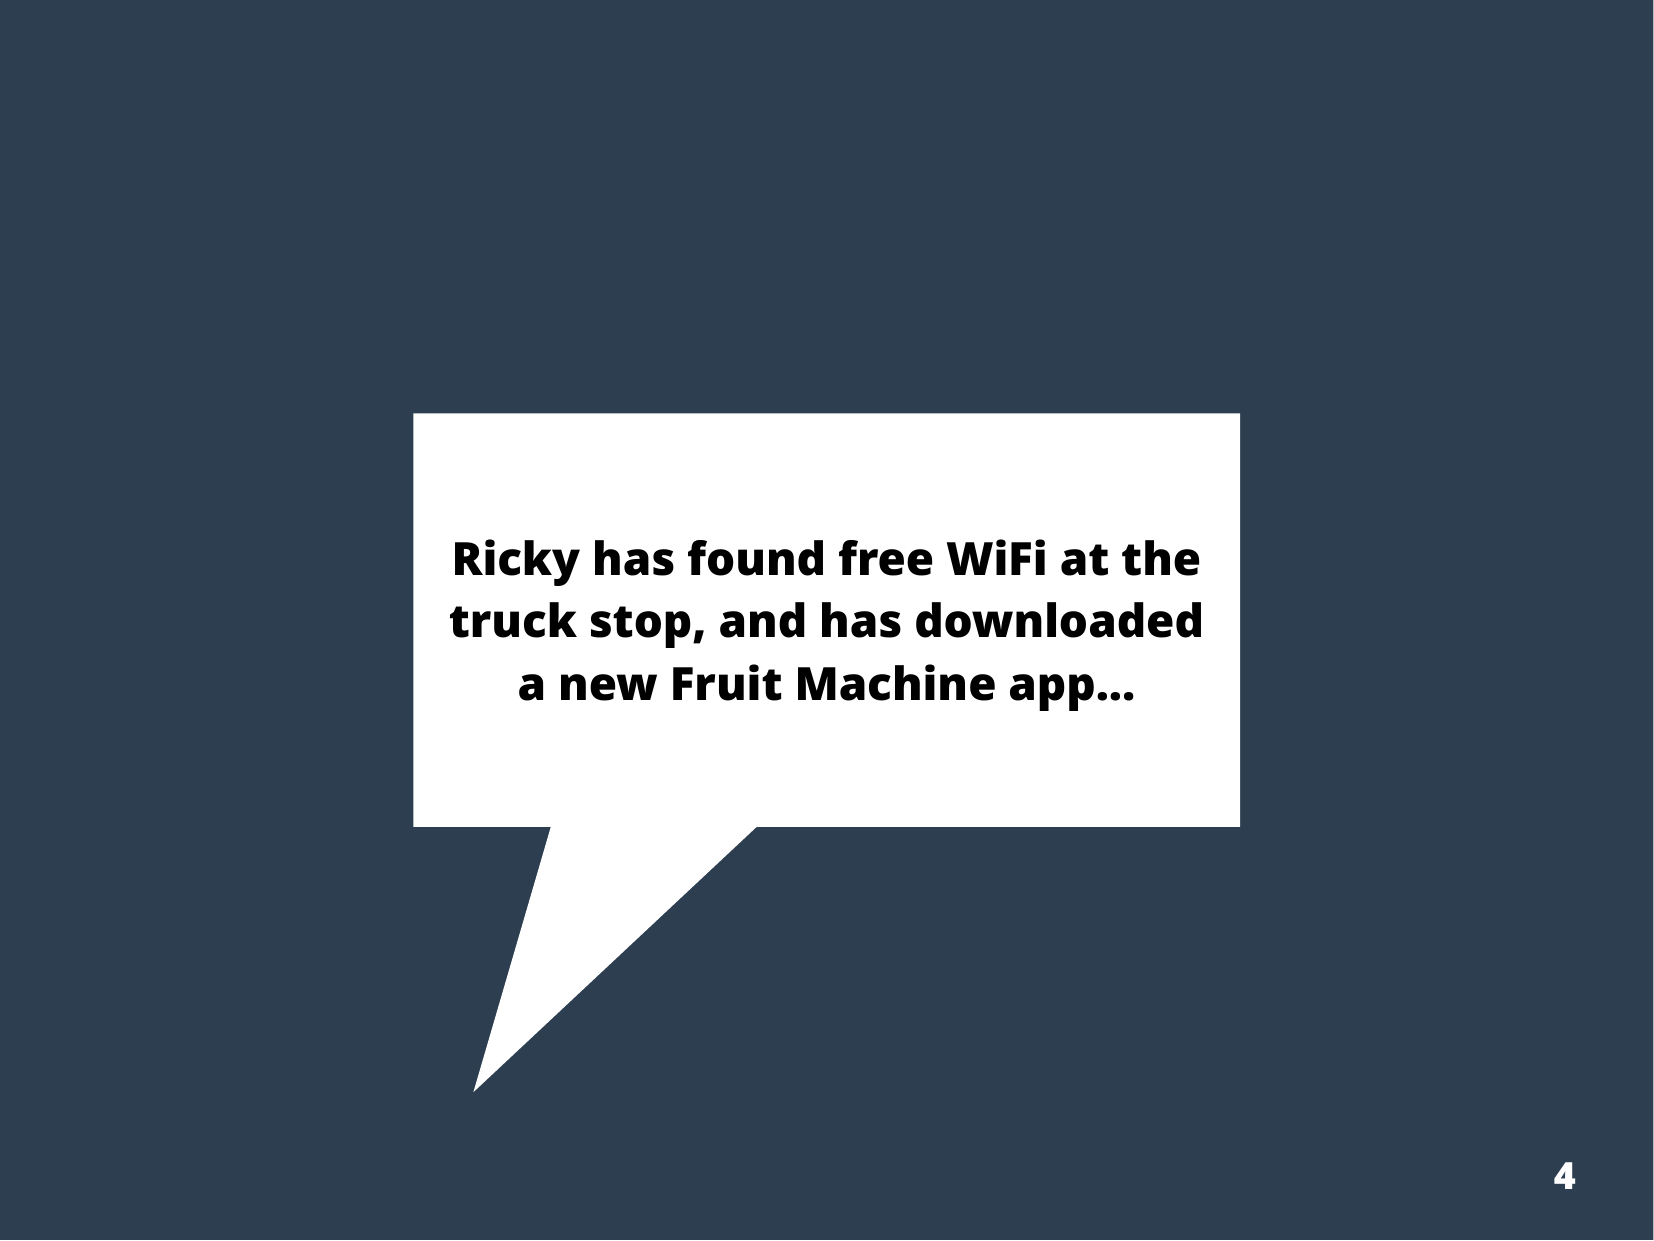

# Ricky has found free WiFi at the truck stop, and has downloaded a new Fruit Machine app...
4